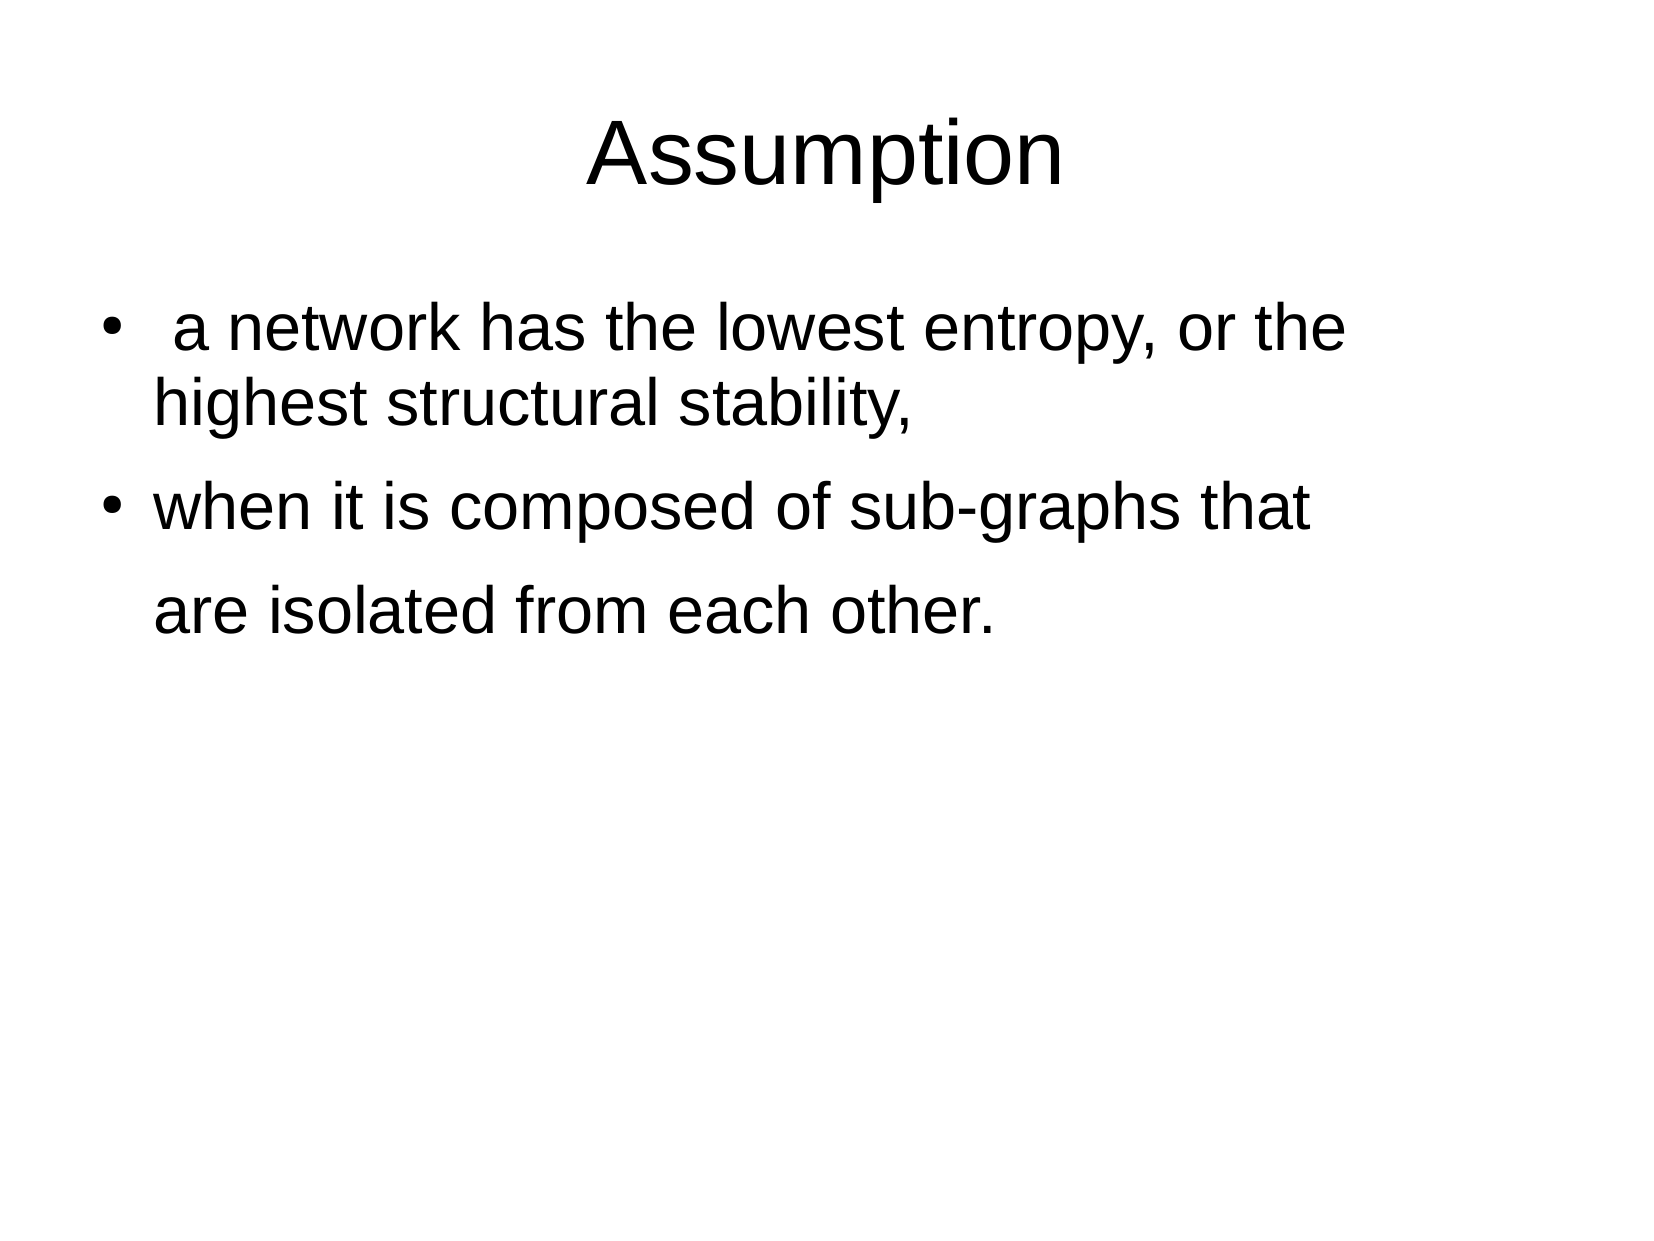

# Assumption
 a network has the lowest entropy, or the highest structural stability,
when it is composed of sub-graphs that
are isolated from each other.